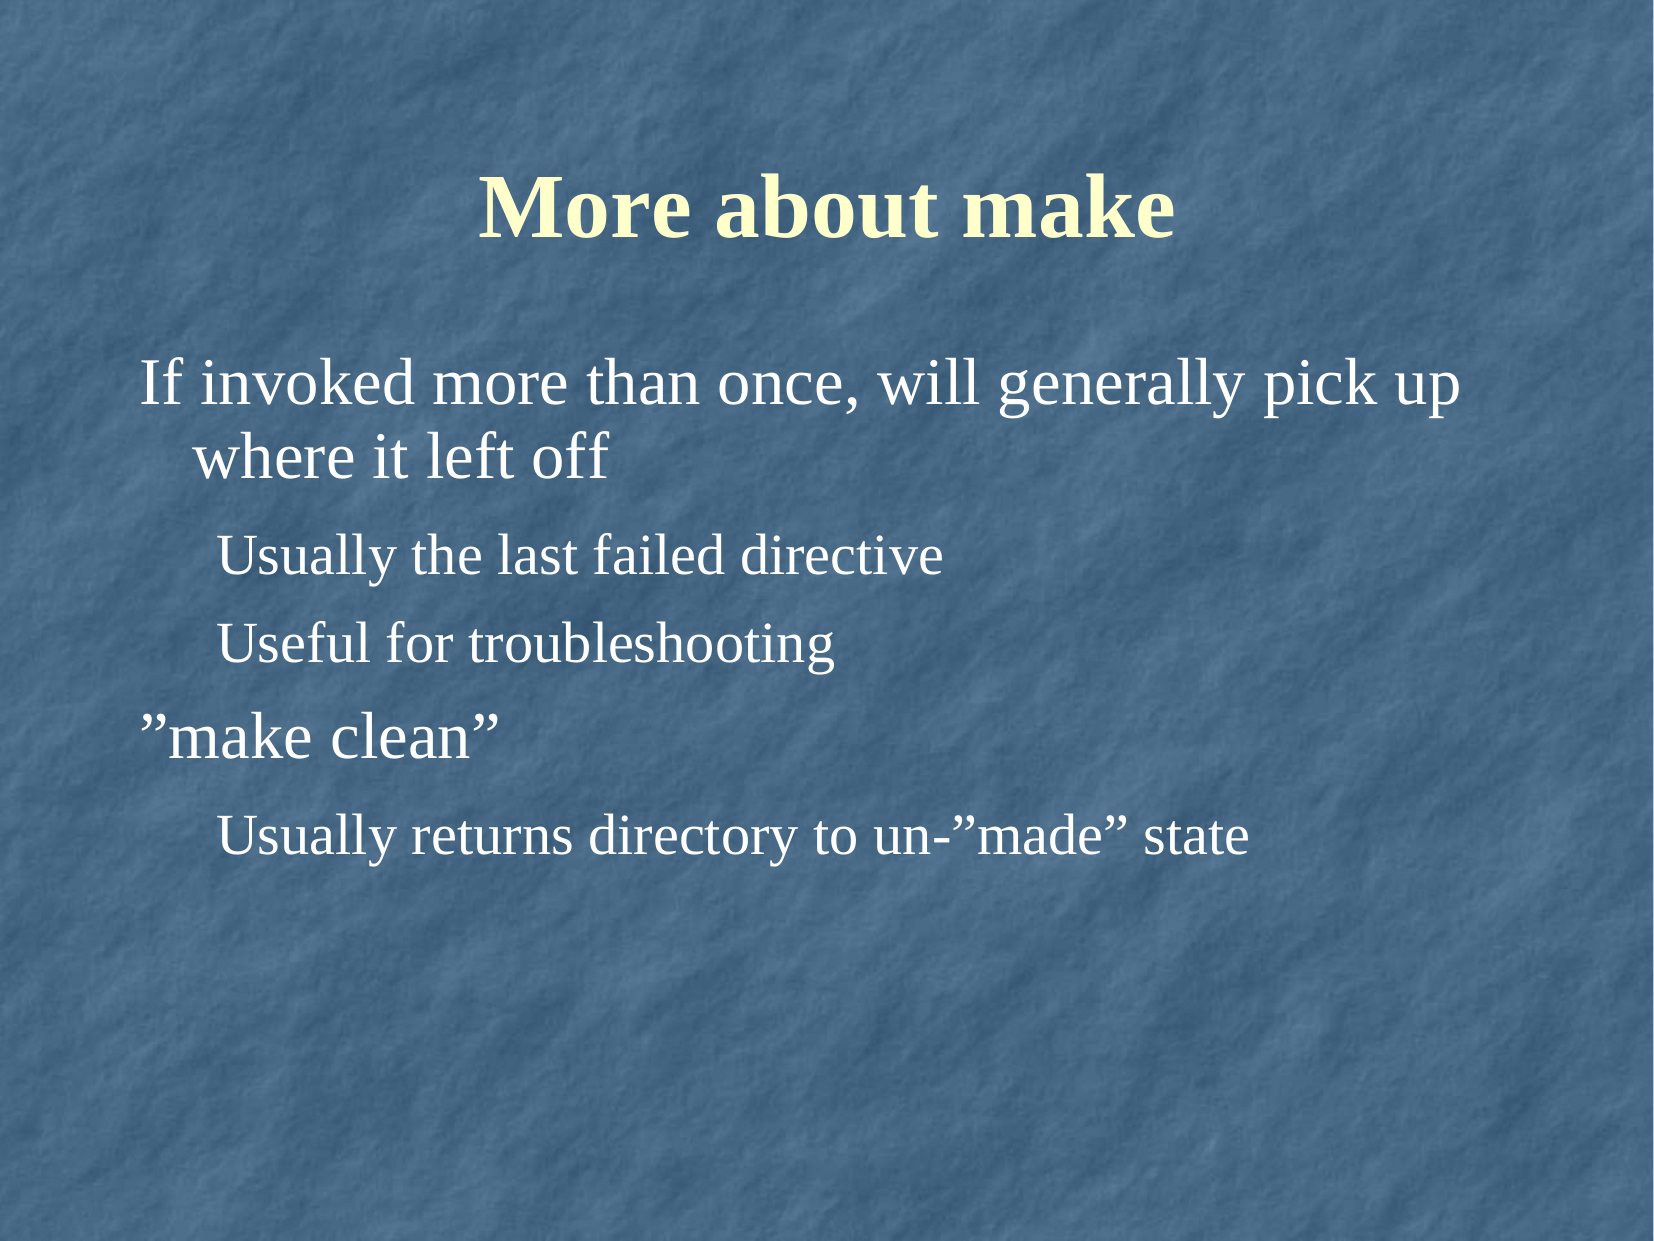

# More about make
If invoked more than once, will generally pick up where it left off
Usually the last failed directive
Useful for troubleshooting
”make clean”
Usually returns directory to un-”made” state